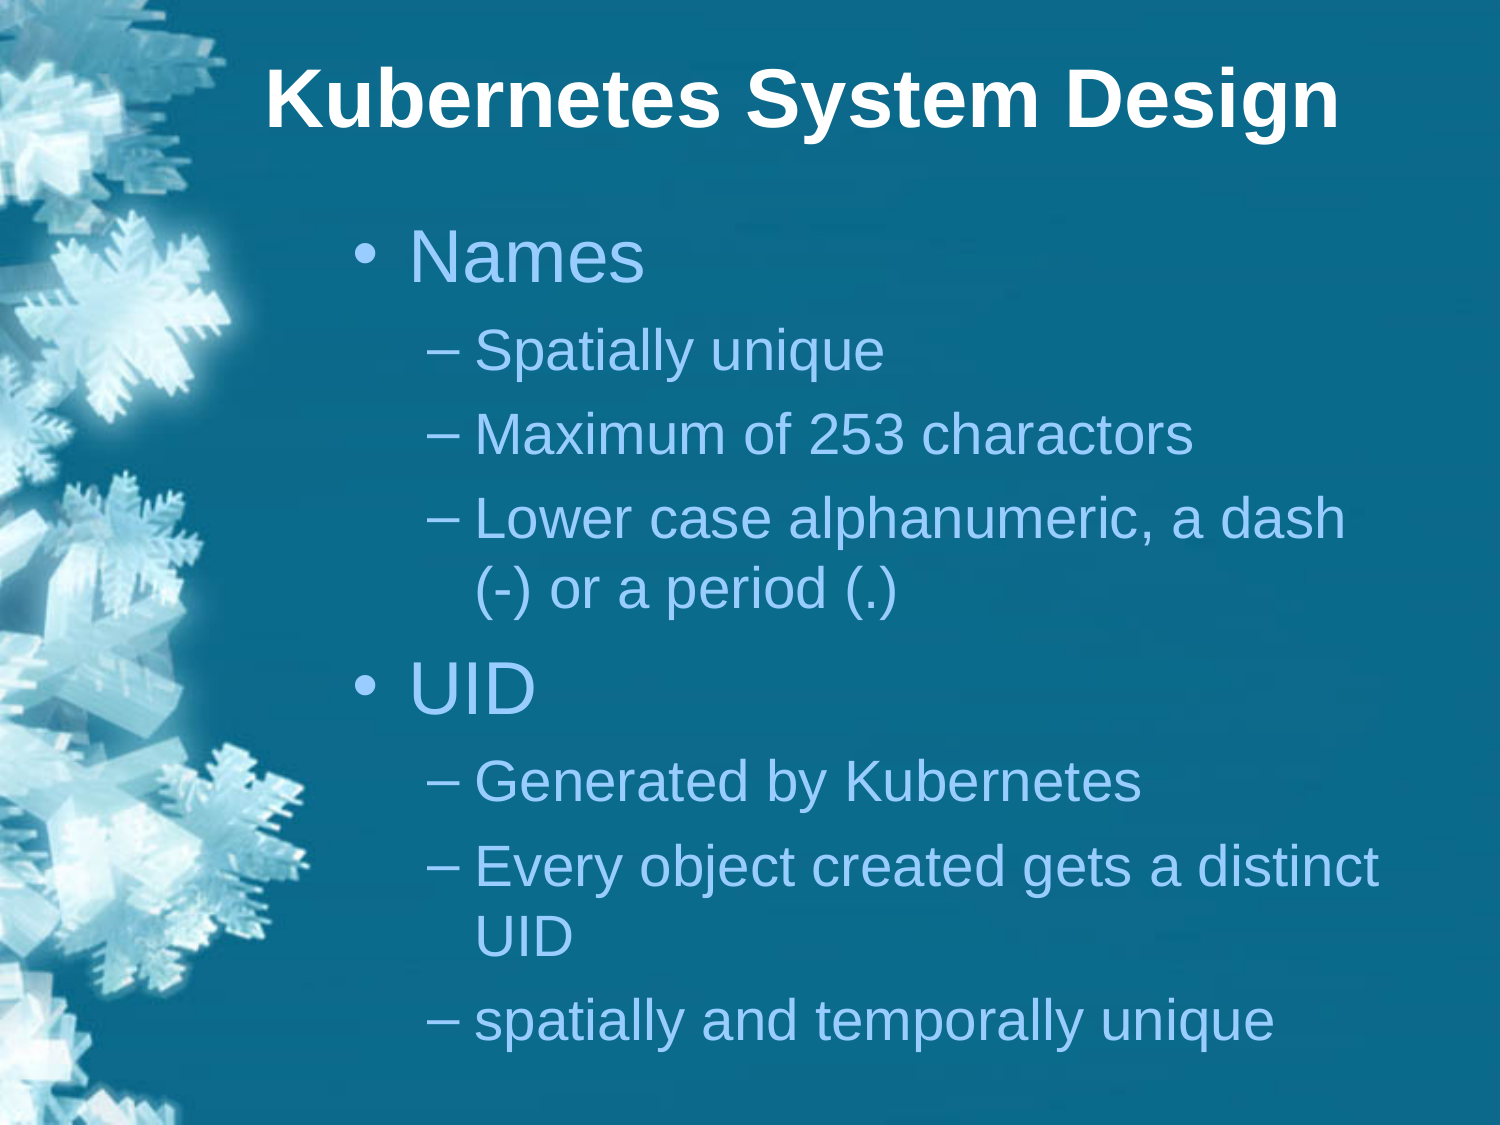

# Kubernetes System Design
Names
Spatially unique
Maximum of 253 charactors
Lower case alphanumeric, a dash (-) or a period (.)
UID
Generated by Kubernetes
Every object created gets a distinct UID
spatially and temporally unique